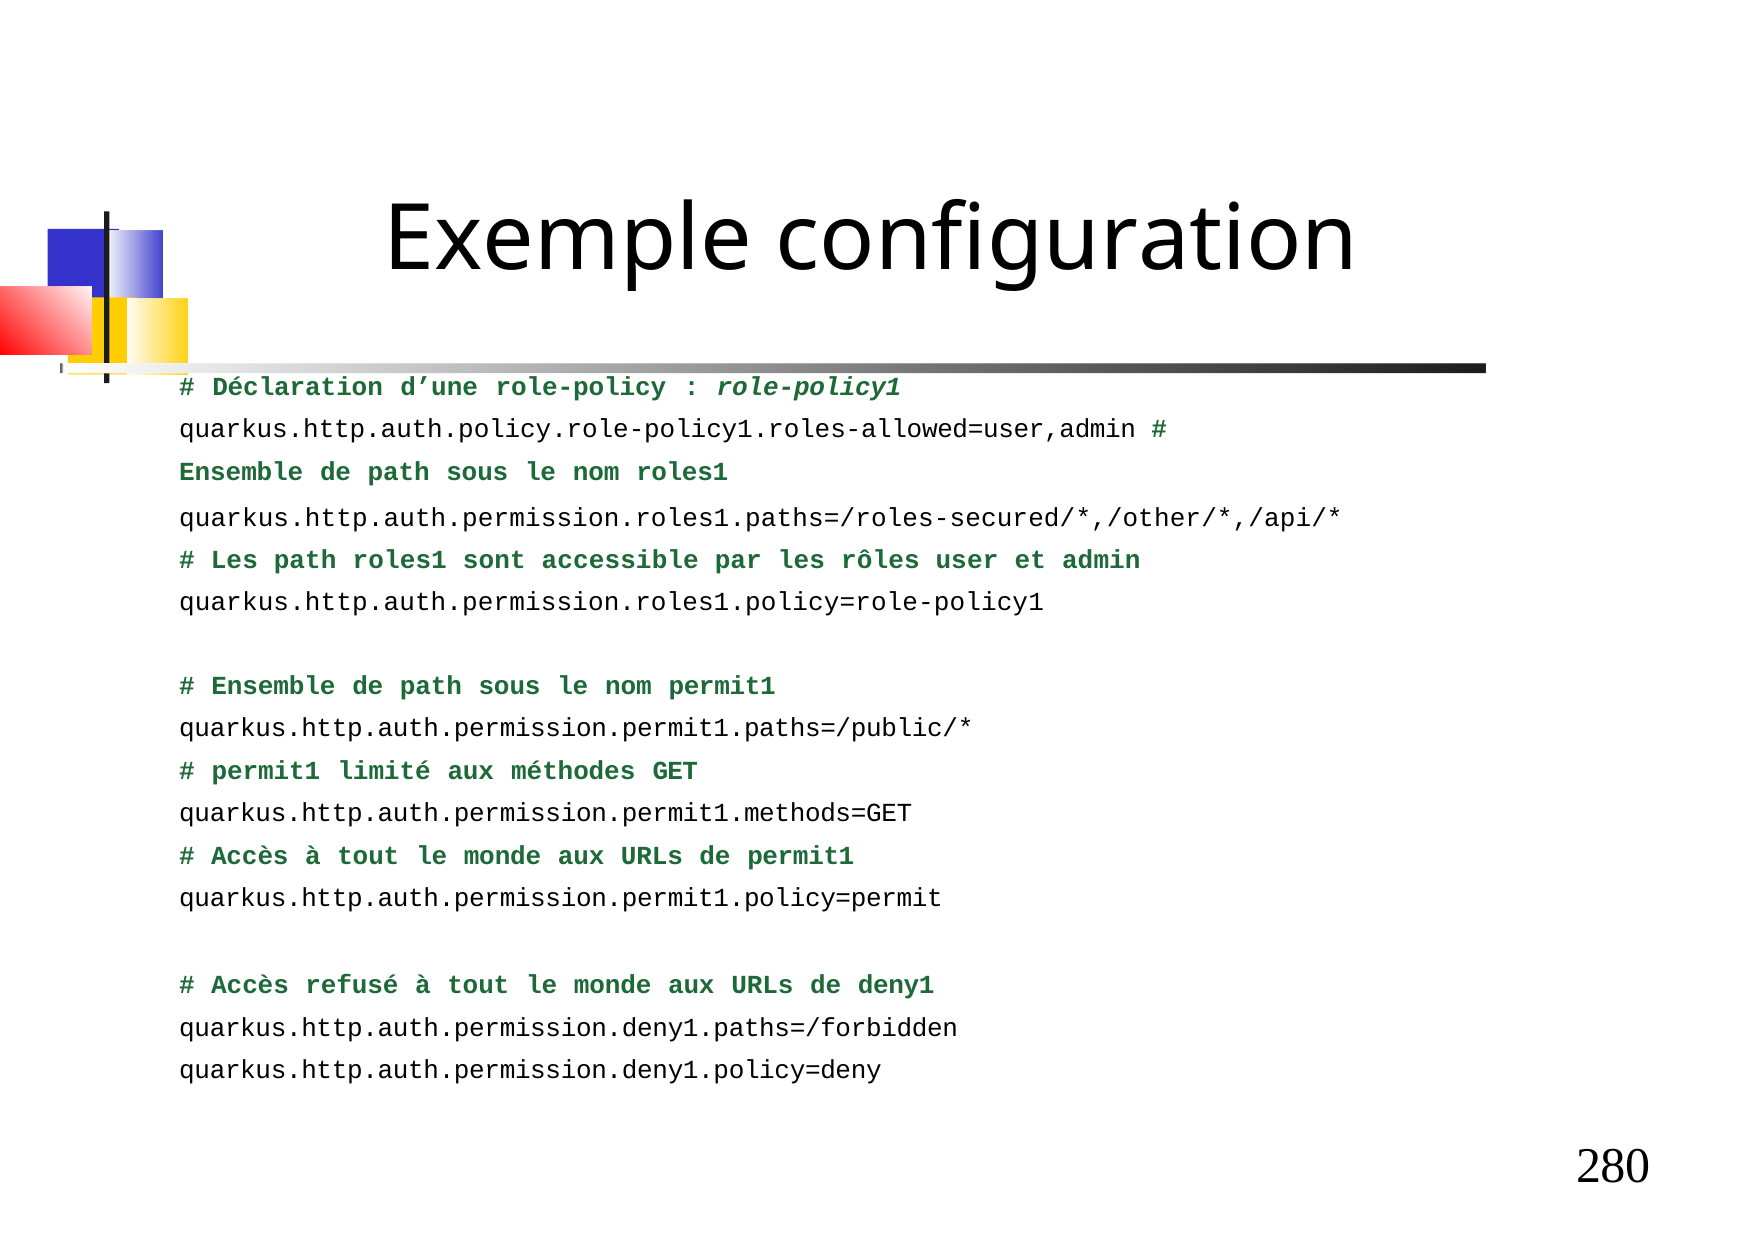

# Exemple configuration
# Déclaration d’une role-policy : role-policy1 quarkus.http.auth.policy.role-policy1.roles-allowed=user,admin # Ensemble de path sous le nom roles1
quarkus.http.auth.permission.roles1.paths=/roles-secured/*,/other/*,/api/* # Les path roles1 sont accessible par les rôles user et admin quarkus.http.auth.permission.roles1.policy=role-policy1
# Ensemble de path sous le nom permit1 quarkus.http.auth.permission.permit1.paths=/public/* # permit1 limité aux méthodes GET quarkus.http.auth.permission.permit1.methods=GET
# Accès à tout le monde aux URLs de permit1
quarkus.http.auth.permission.permit1.policy=permit
# Accès refusé à tout le monde aux URLs de deny1 quarkus.http.auth.permission.deny1.paths=/forbidden quarkus.http.auth.permission.deny1.policy=deny
280